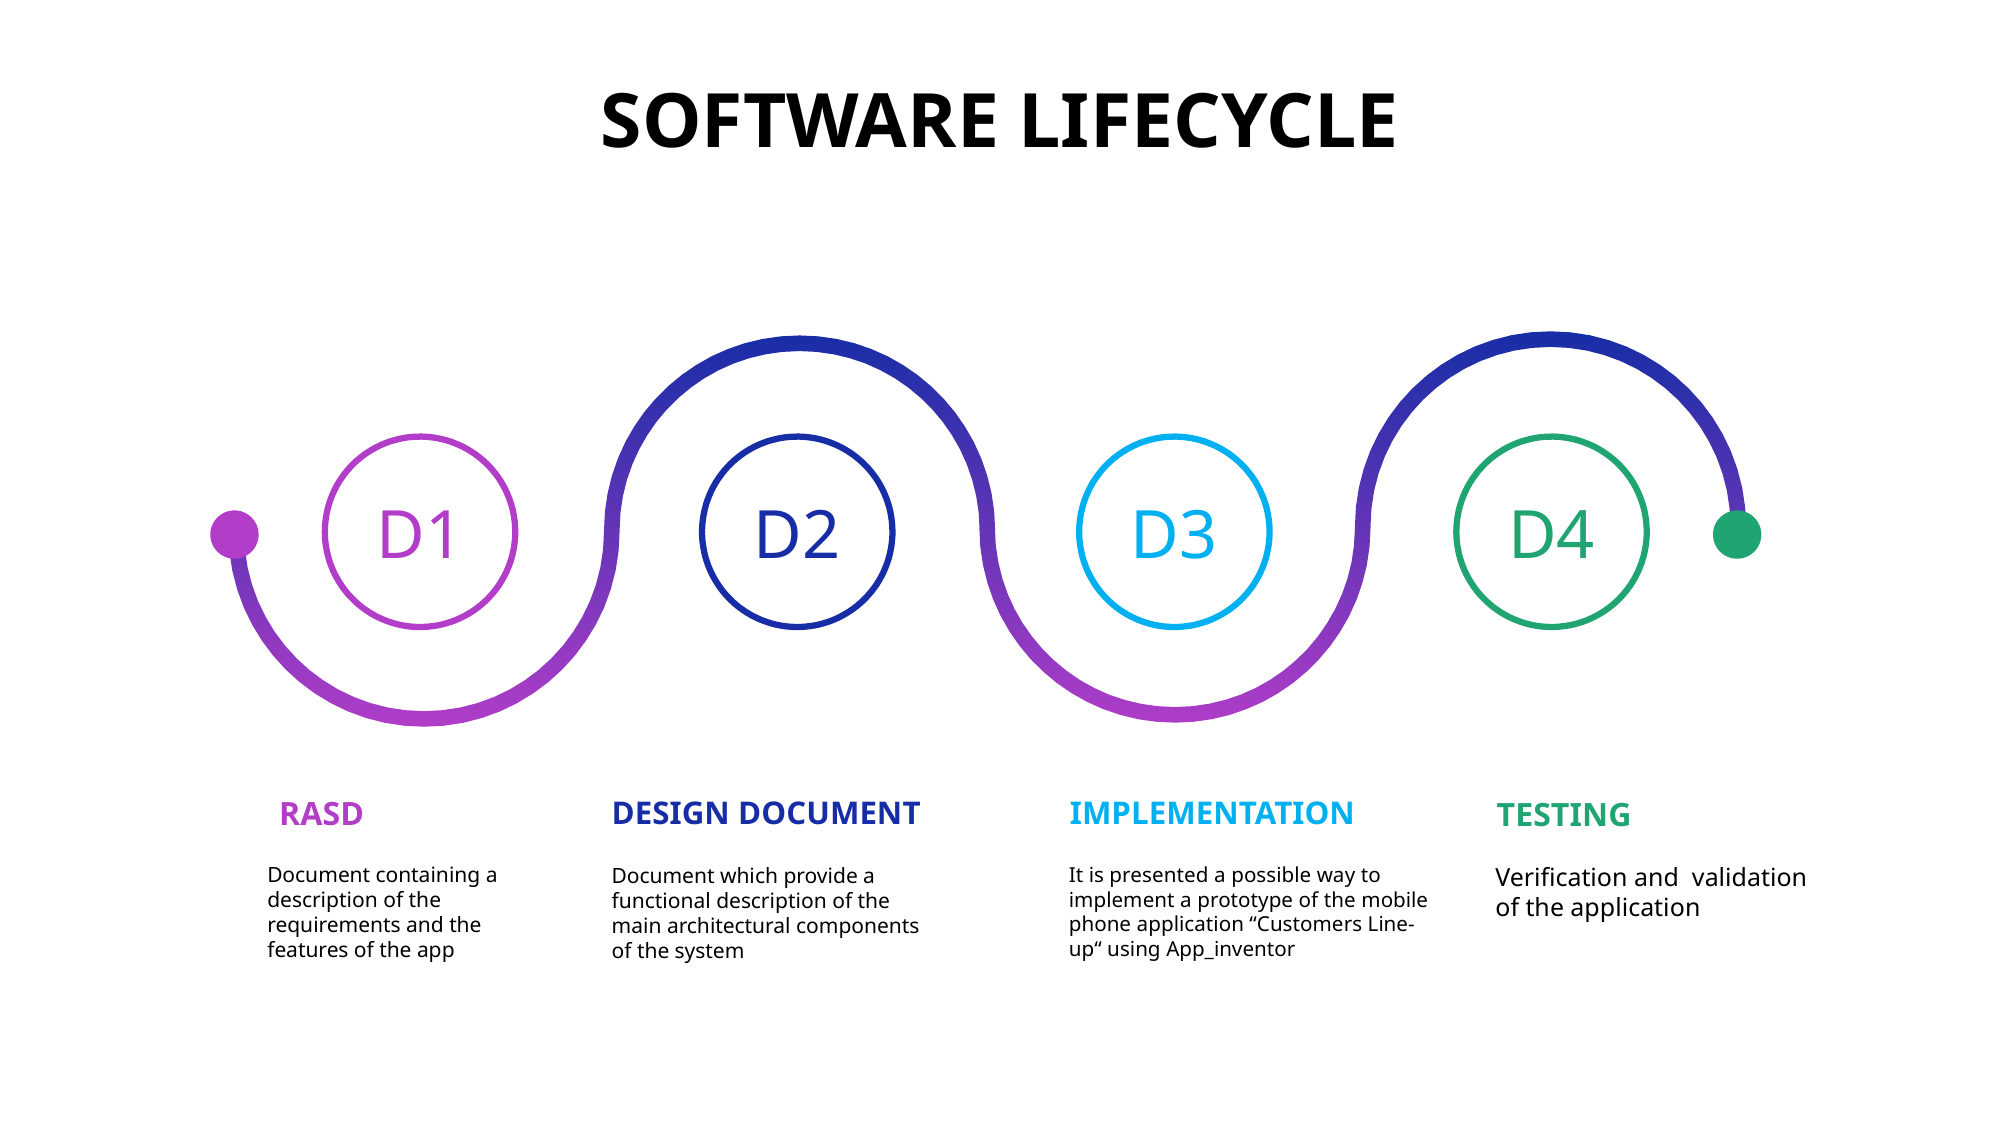

SOFTWARE LIFECYCLE
D1
D2
D3
D4
# RASD
DESIGN DOCUMENT
IMPLEMENTATION
TESTING
Document containing a description of the requirements and the features of the app
It is presented a possible way to implement a prototype of the mobile phone application “Customers Line-up“ using App_inventor
Verification and validation of the application
Document which provide a functional description of the main architectural components of the system